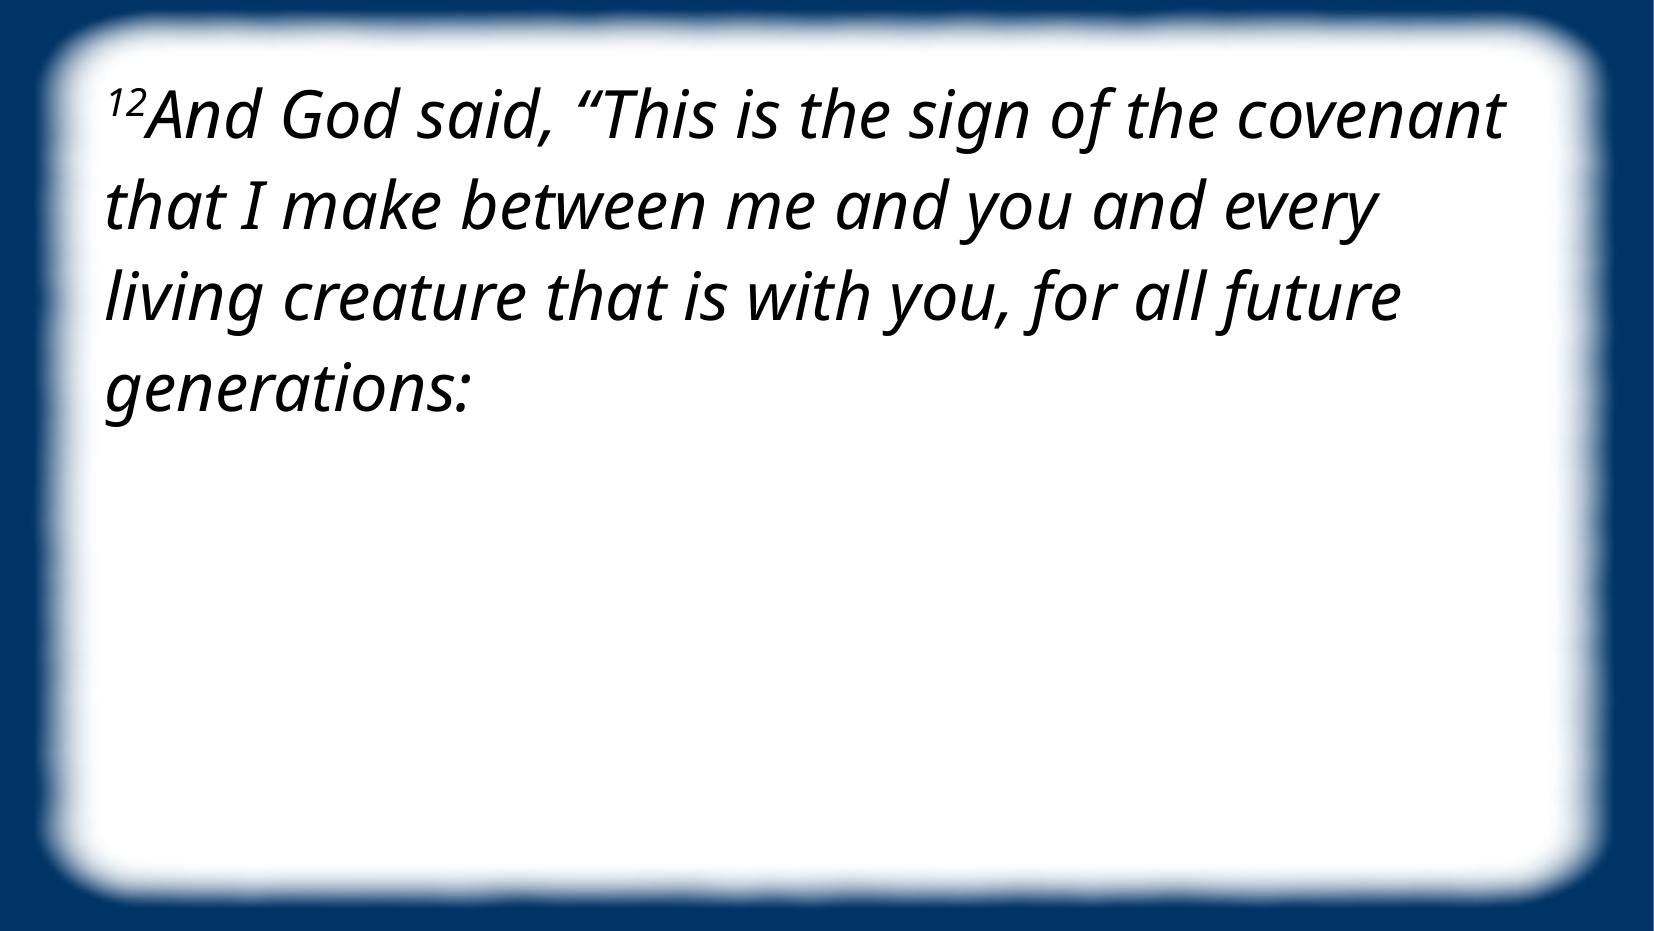

12And God said, “This is the sign of the covenant that I make between me and you and every living creature that is with you, for all future generations: